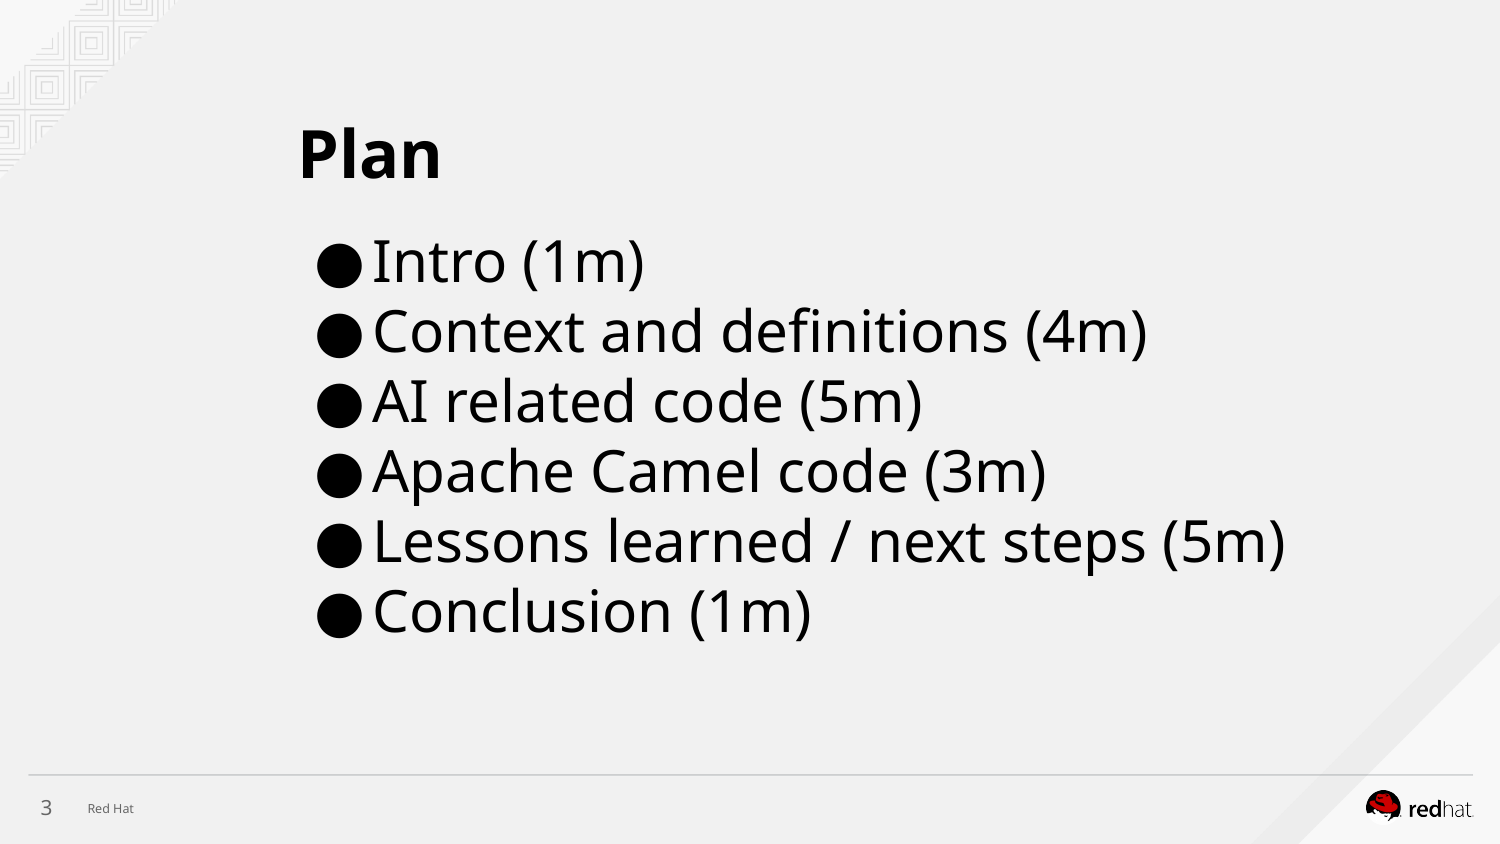

Plan
Intro (1m)
Context and definitions (4m)
AI related code (5m)
Apache Camel code (3m)
Lessons learned / next steps (5m)
Conclusion (1m)